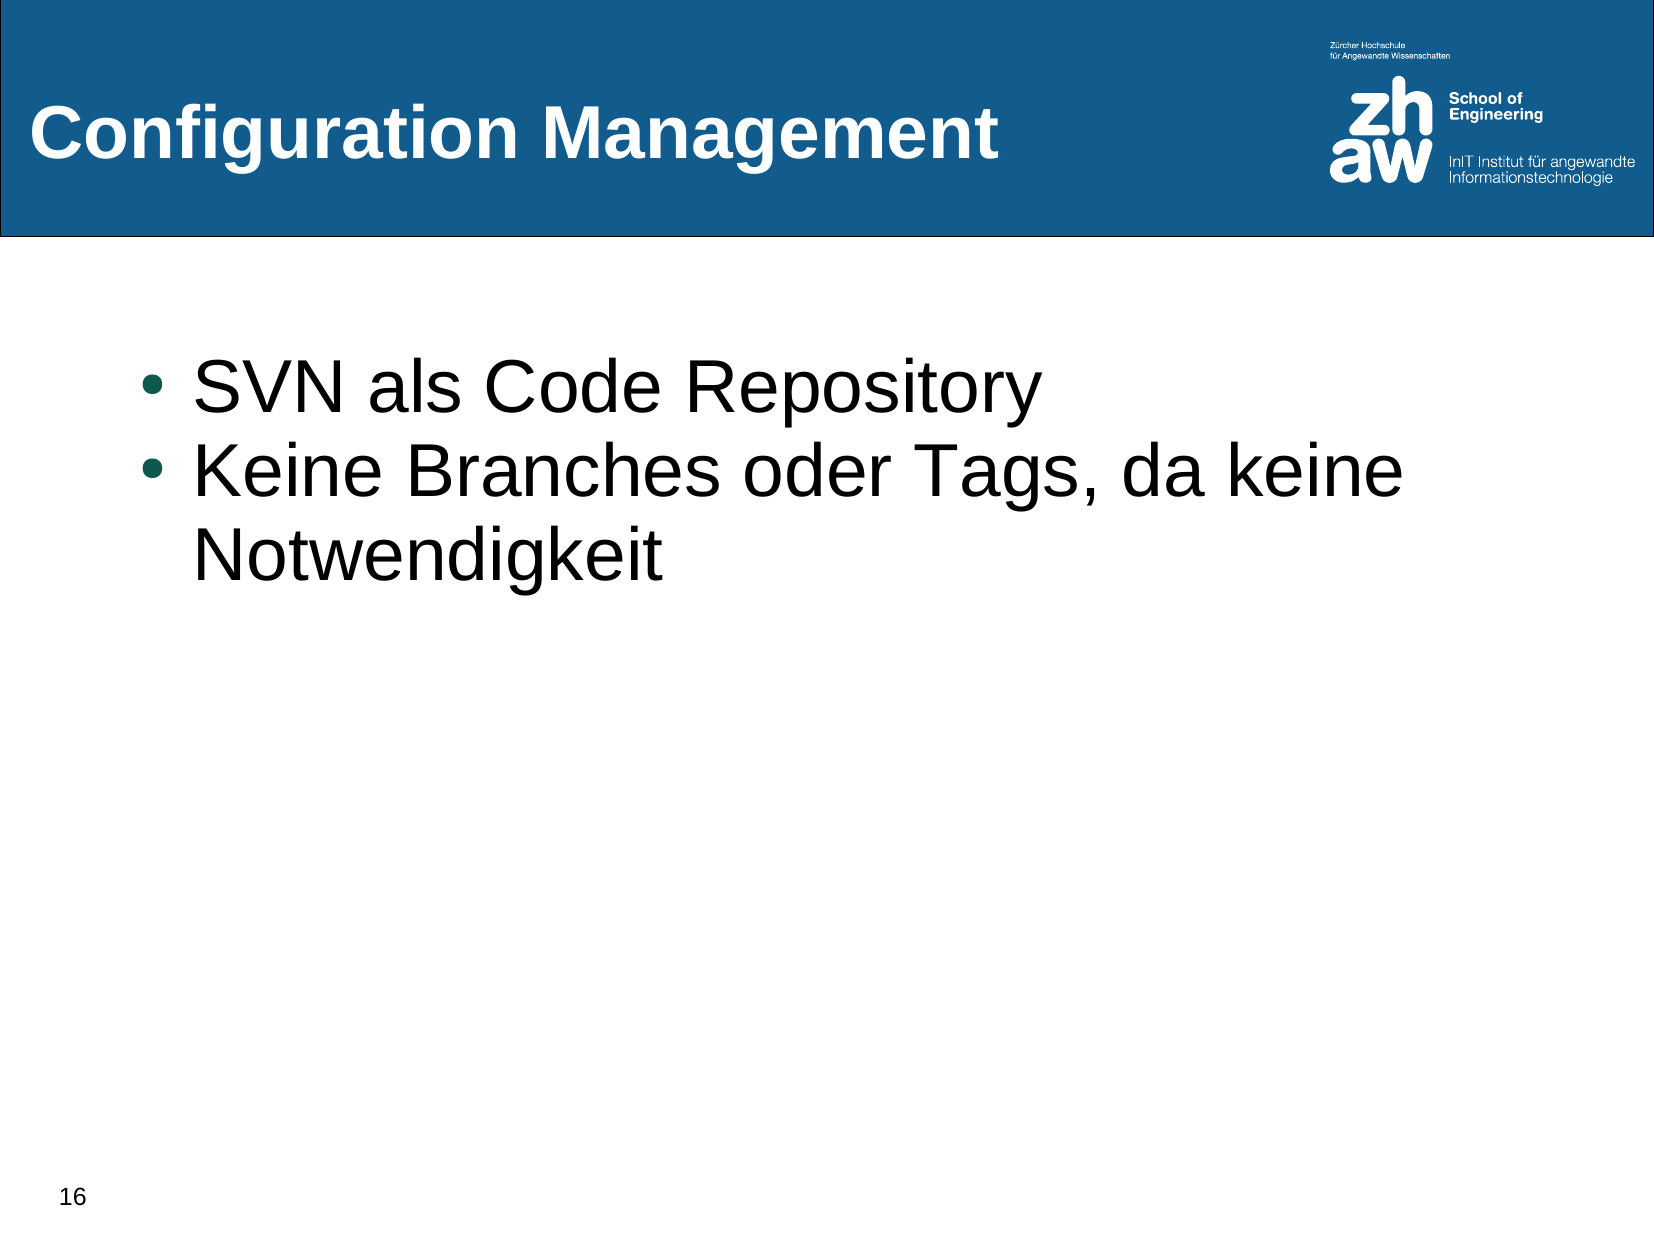

# Configuration Management
SVN als Code Repository
Keine Branches oder Tags, da keine Notwendigkeit